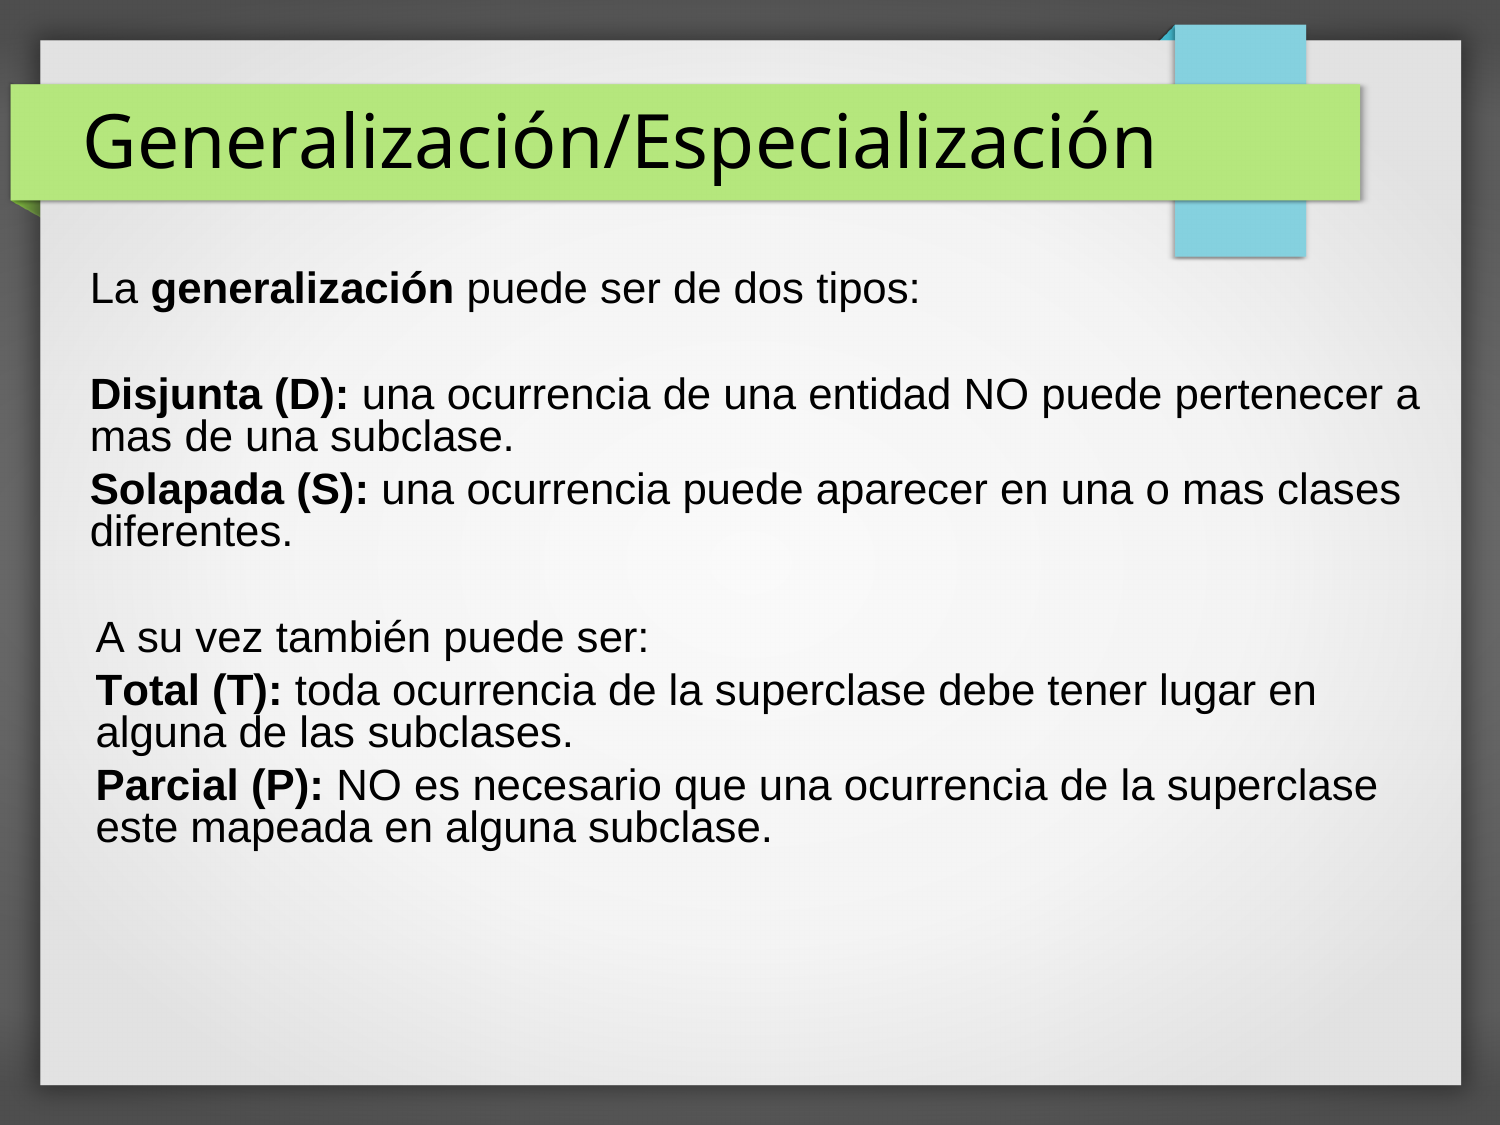

Generalización/Especialización
La generalización puede ser de dos tipos:
Disjunta (D): una ocurrencia de una entidad NO puede pertenecer a mas de una subclase.
Solapada (S): una ocurrencia puede aparecer en una o mas clases diferentes.
A su vez también puede ser:
Total (T): toda ocurrencia de la superclase debe tener lugar en alguna de las subclases.
Parcial (P): NO es necesario que una ocurrencia de la superclase este mapeada en alguna subclase.